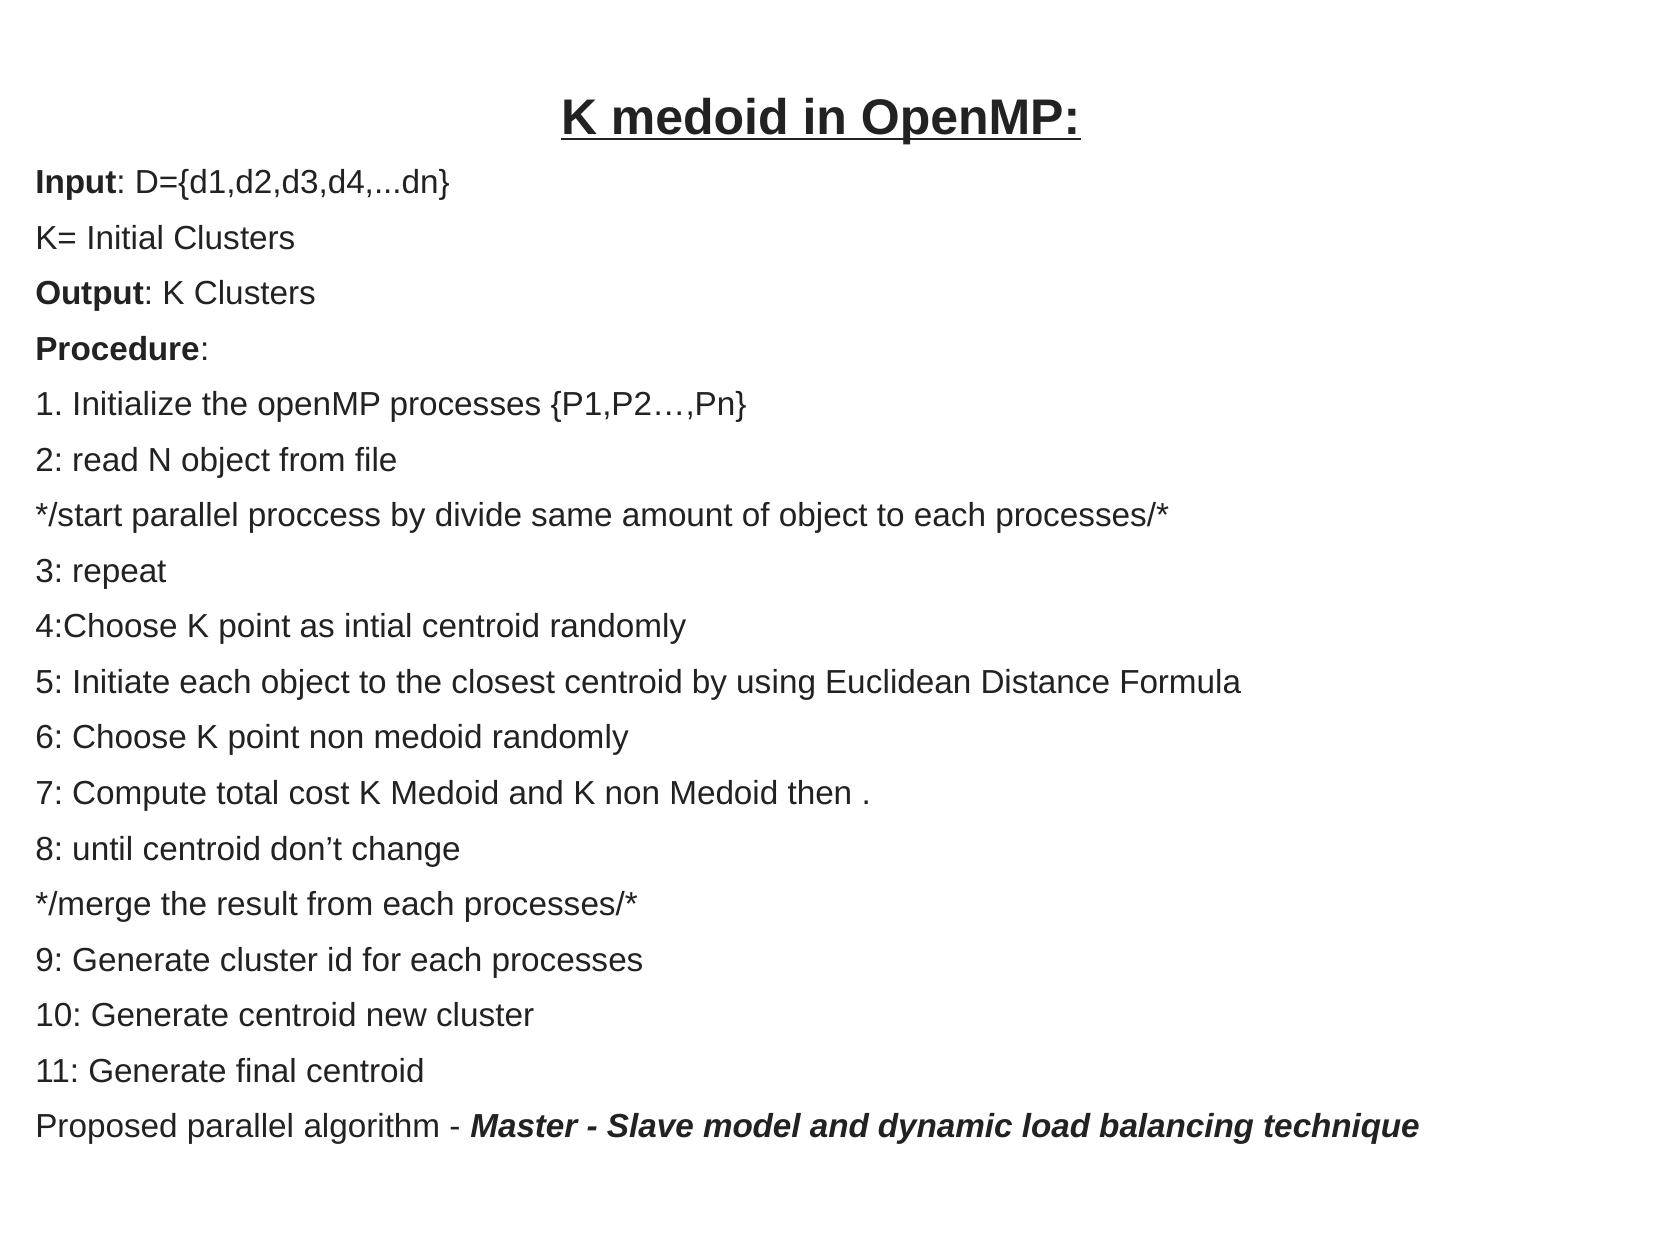

# K medoid in OpenMP:
Input: D={d1,d2,d3,d4,...dn}
K= Initial Clusters
Output: K Clusters
Procedure:
1. Initialize the openMP processes {P1,P2…,Pn}
2: read N object from file
*/start parallel proccess by divide same amount of object to each processes/*
3: repeat
4:Choose K point as intial centroid randomly
5: Initiate each object to the closest centroid by using Euclidean Distance Formula
6: Choose K point non medoid randomly
7: Compute total cost K Medoid and K non Medoid then .
8: until centroid don’t change
*/merge the result from each processes/*
9: Generate cluster id for each processes
10: Generate centroid new cluster
11: Generate final centroid
Proposed parallel algorithm - Master - Slave model and dynamic load balancing technique